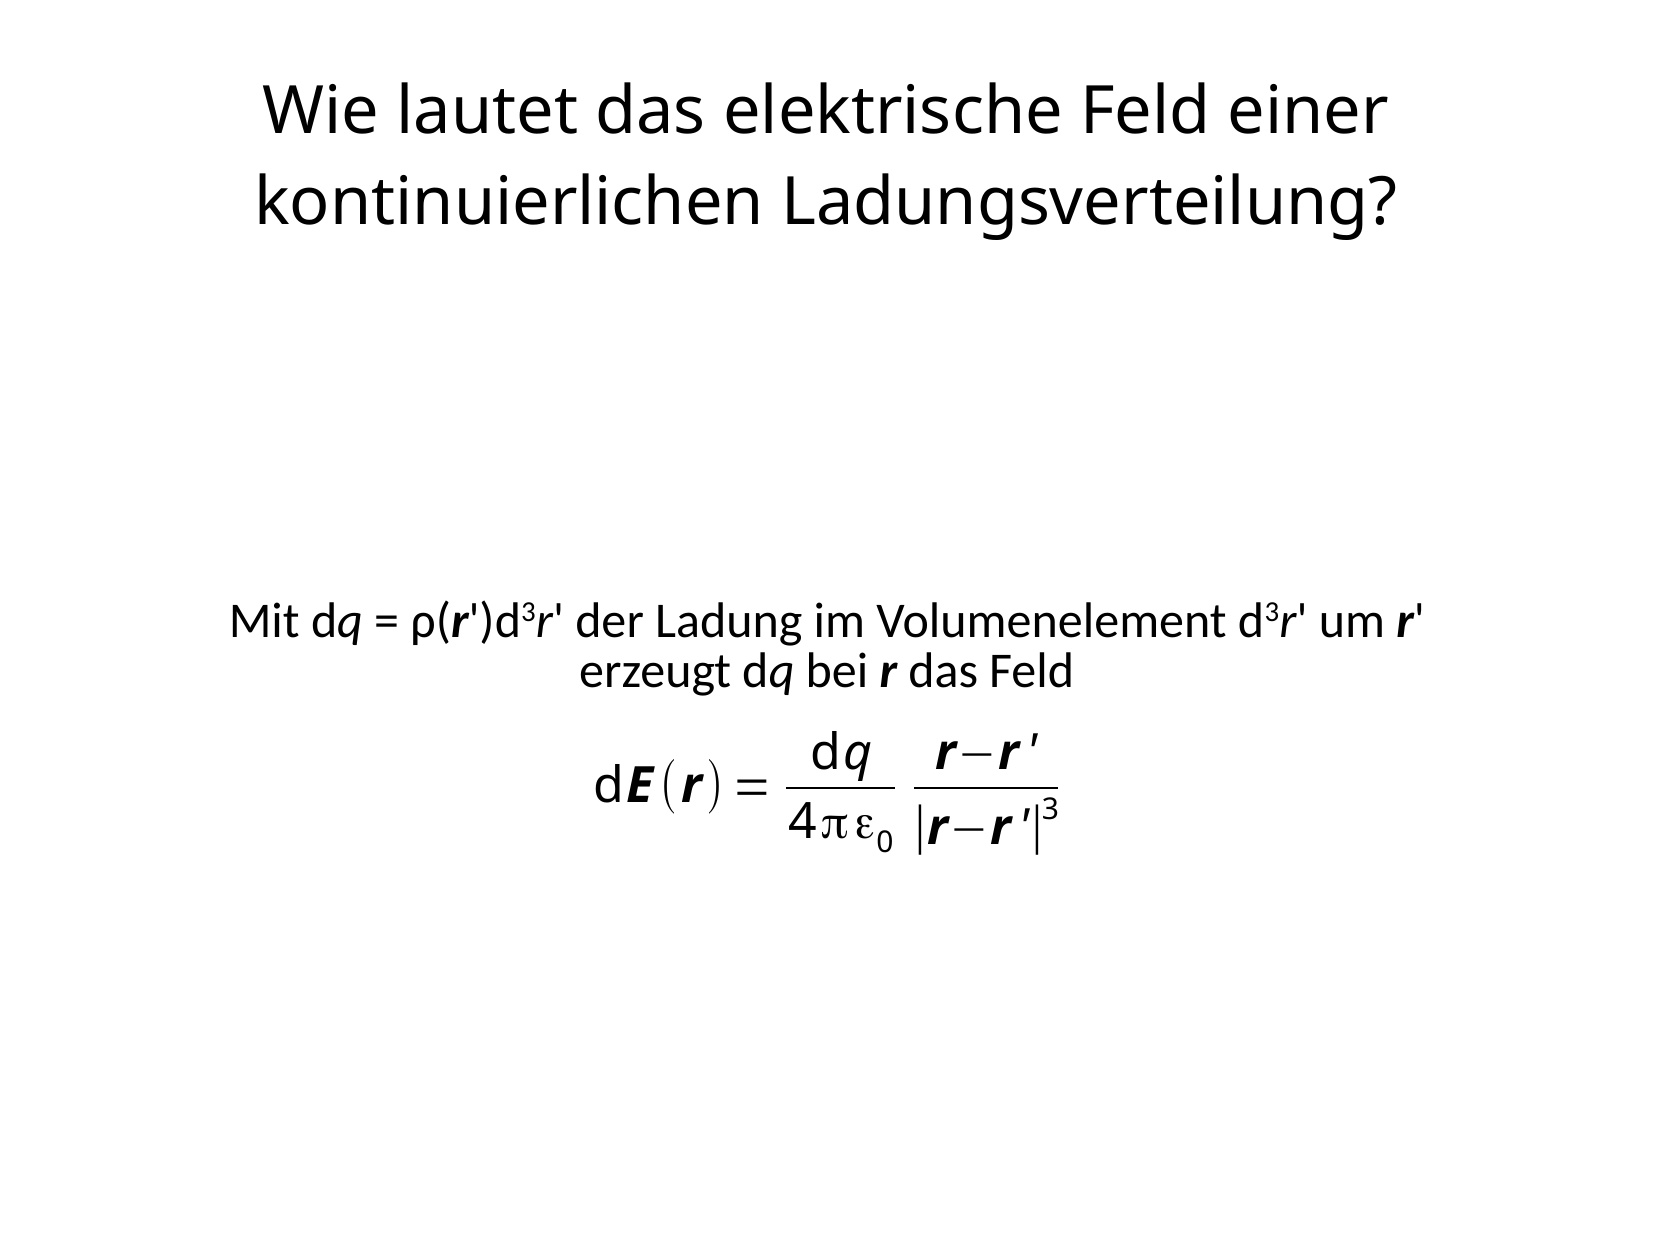

# Wie lautet das elektrische Feld einer kontinuierlichen Ladungsverteilung?
Mit dq = ρ(r')d3r' der Ladung im Volumenelement d3r' um r'
erzeugt dq bei r das Feld